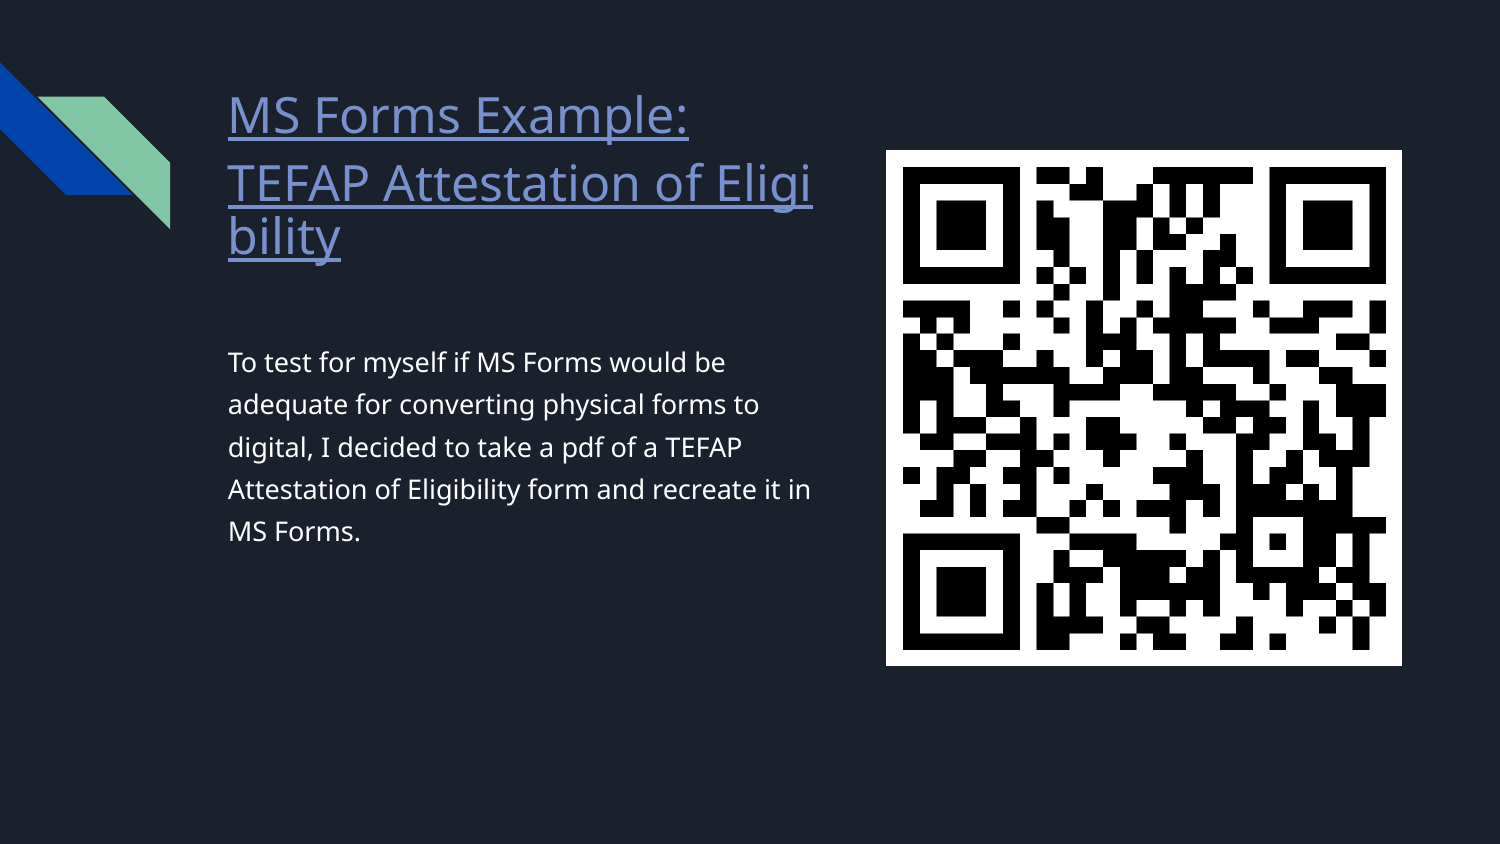

# MS Forms Example: TEFAP Attestation of Eligibility
To test for myself if MS Forms would be adequate for converting physical forms to digital, I decided to take a pdf of a TEFAP Attestation of Eligibility form and recreate it in MS Forms.